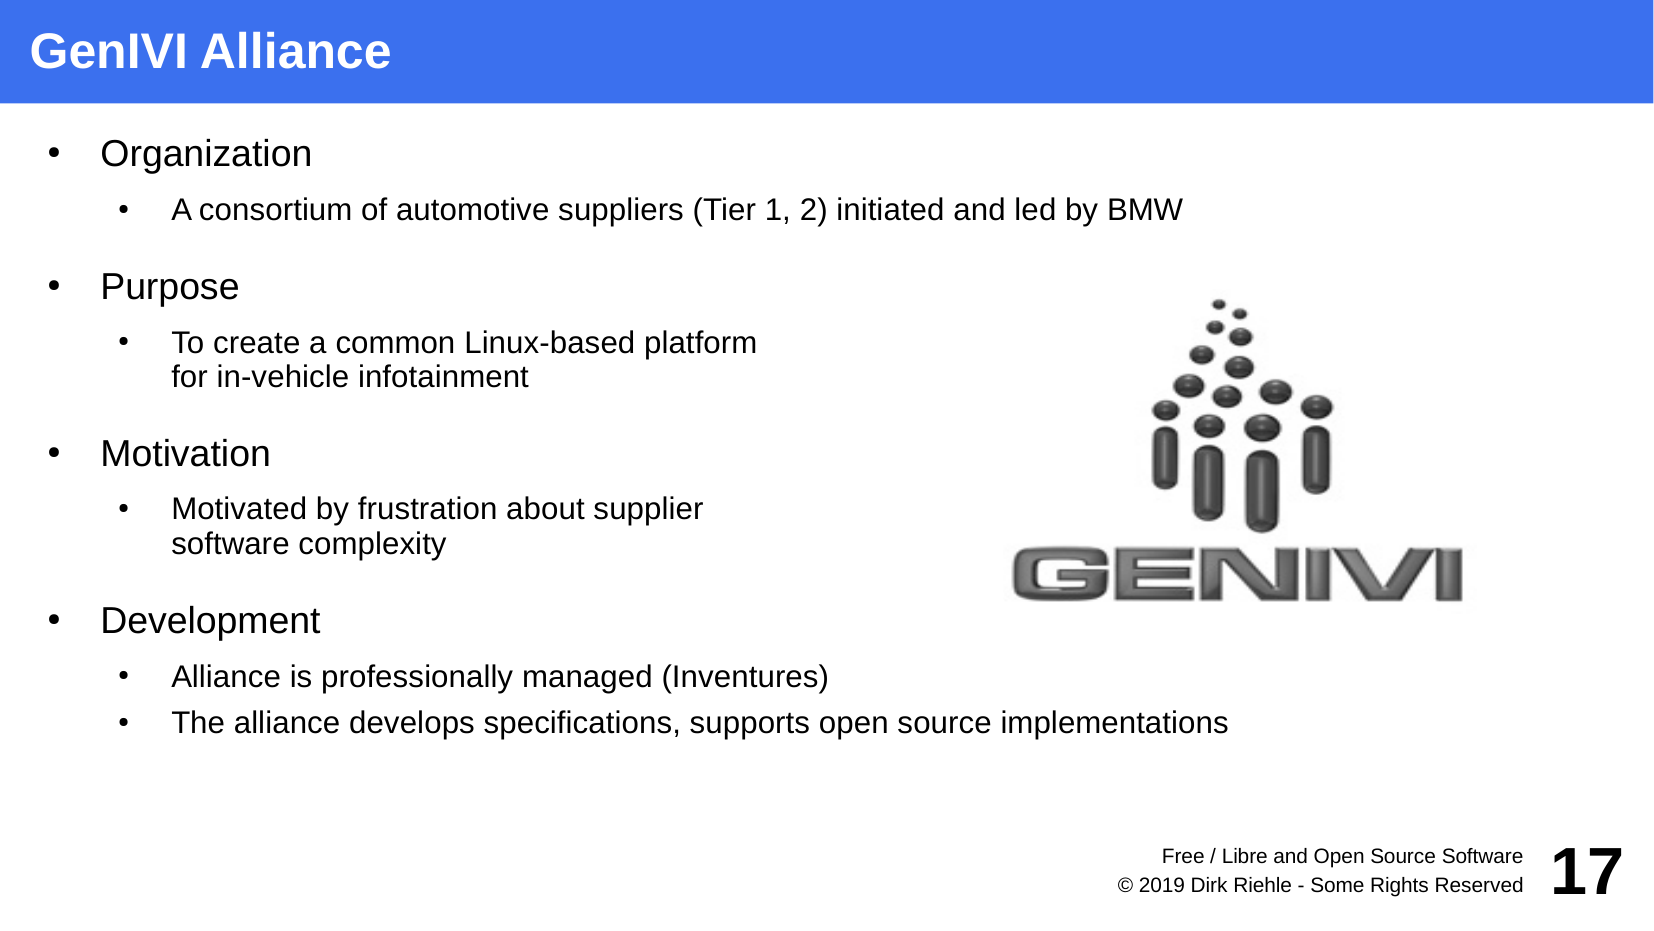

# GenIVI Alliance
Organization
A consortium of automotive suppliers (Tier 1, 2) initiated and led by BMW
Purpose
To create a common Linux-based platform
for in-vehicle infotainment
Motivation
Motivated by frustration about supplier
software complexity
Development
Alliance is professionally managed (Inventures)
The alliance develops specifications, supports open source implementations
Free / Libre and Open Source Software
17
© 2019 Dirk Riehle - Some Rights Reserved